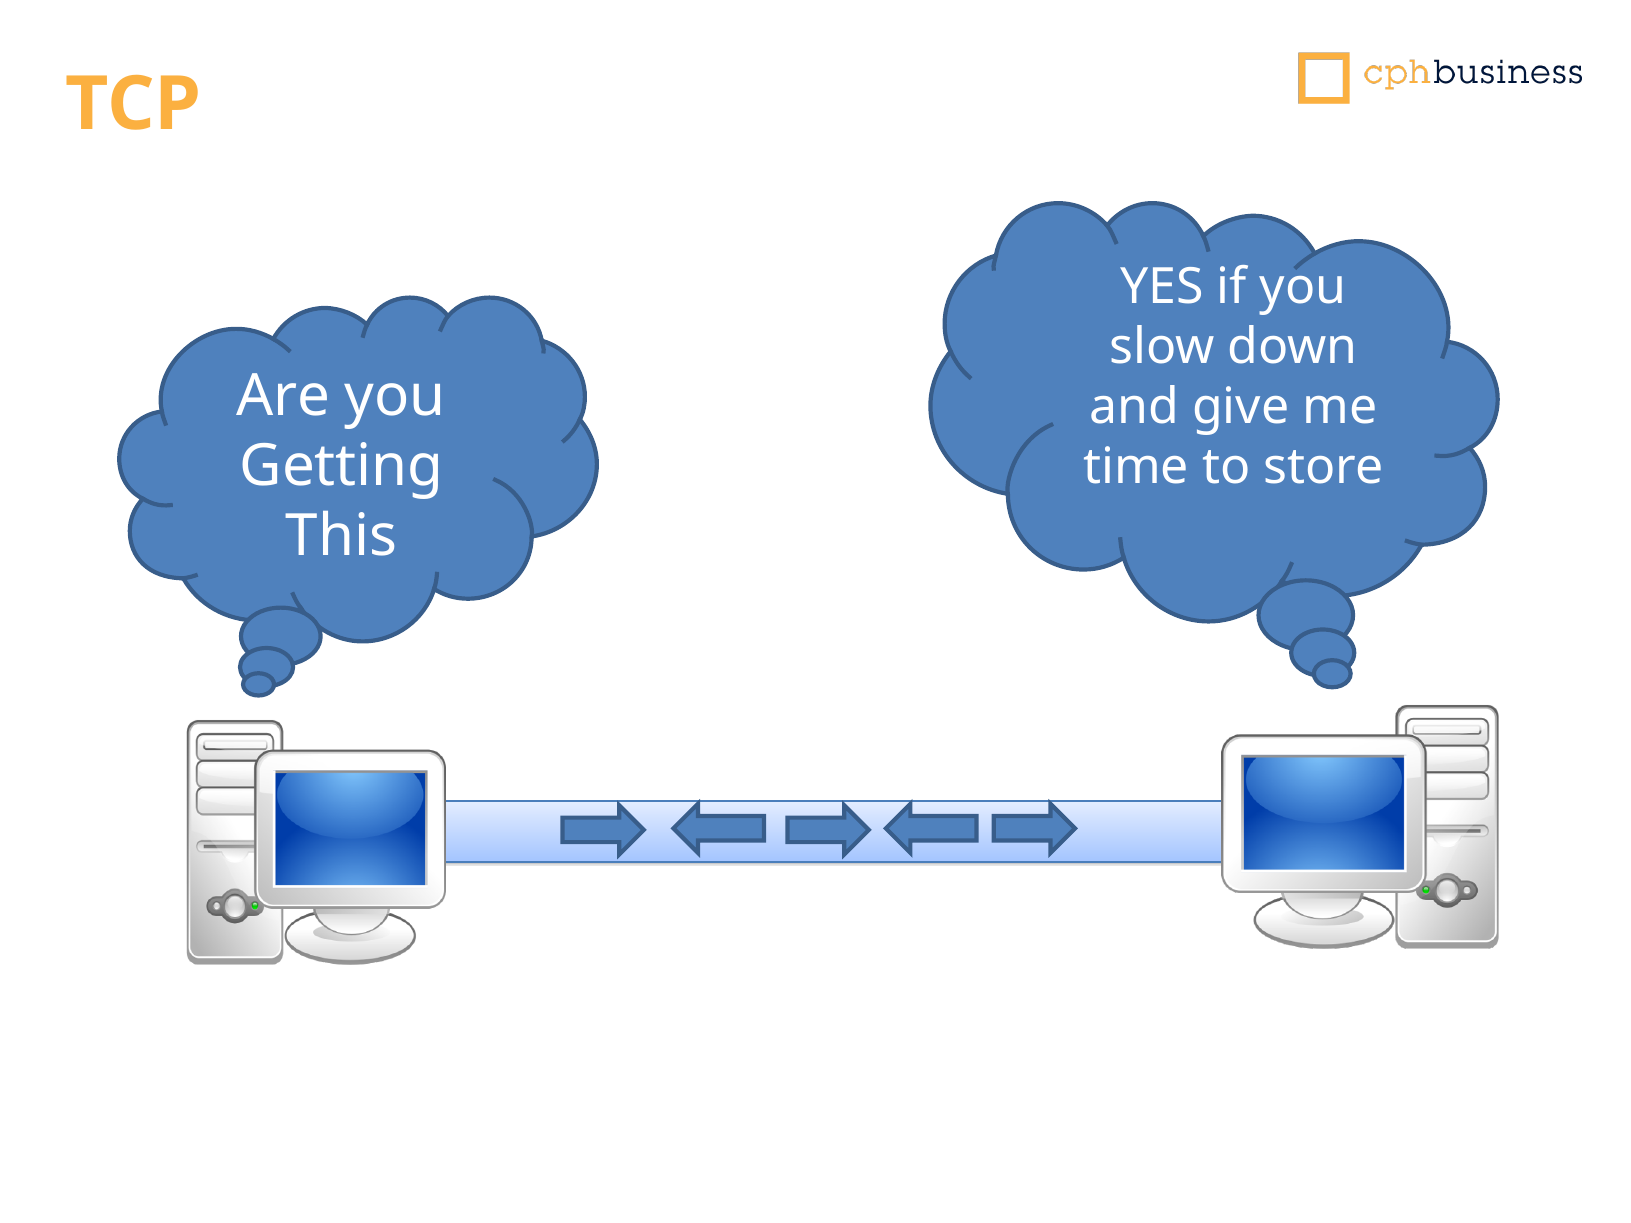

TCP
YES if you slow down and give me time to store
Are you Getting
This